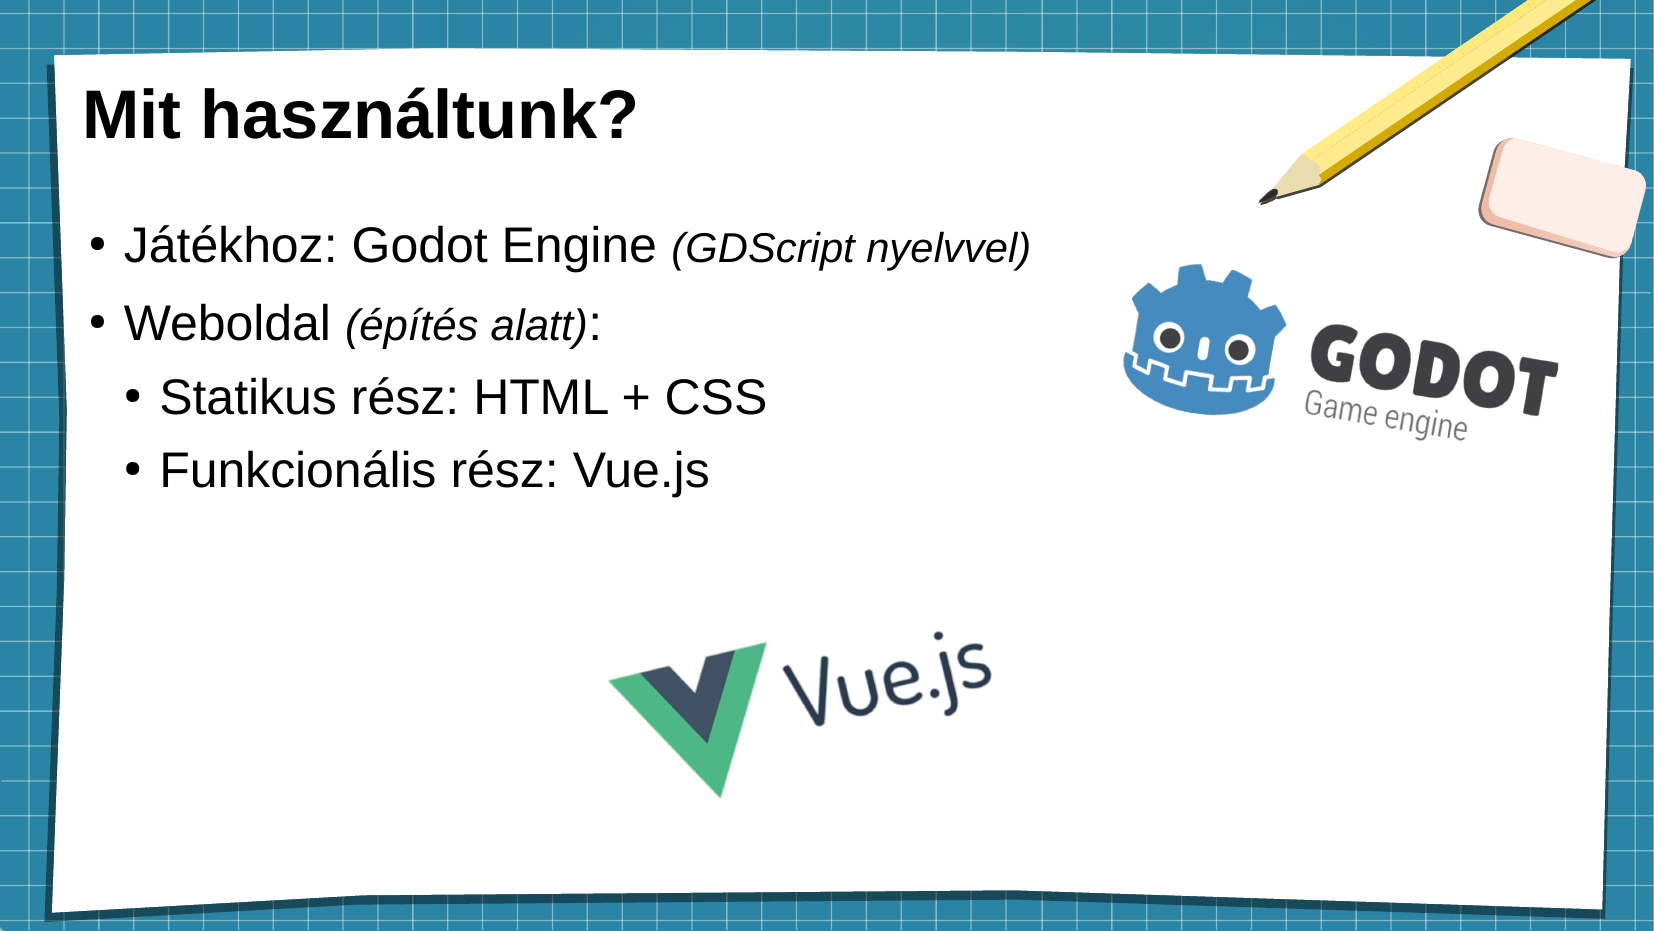

# Mit használtunk?
Játékhoz: Godot Engine (GDScript nyelvvel)
Weboldal (építés alatt):
Statikus rész: HTML + CSS
Funkcionális rész: Vue.js